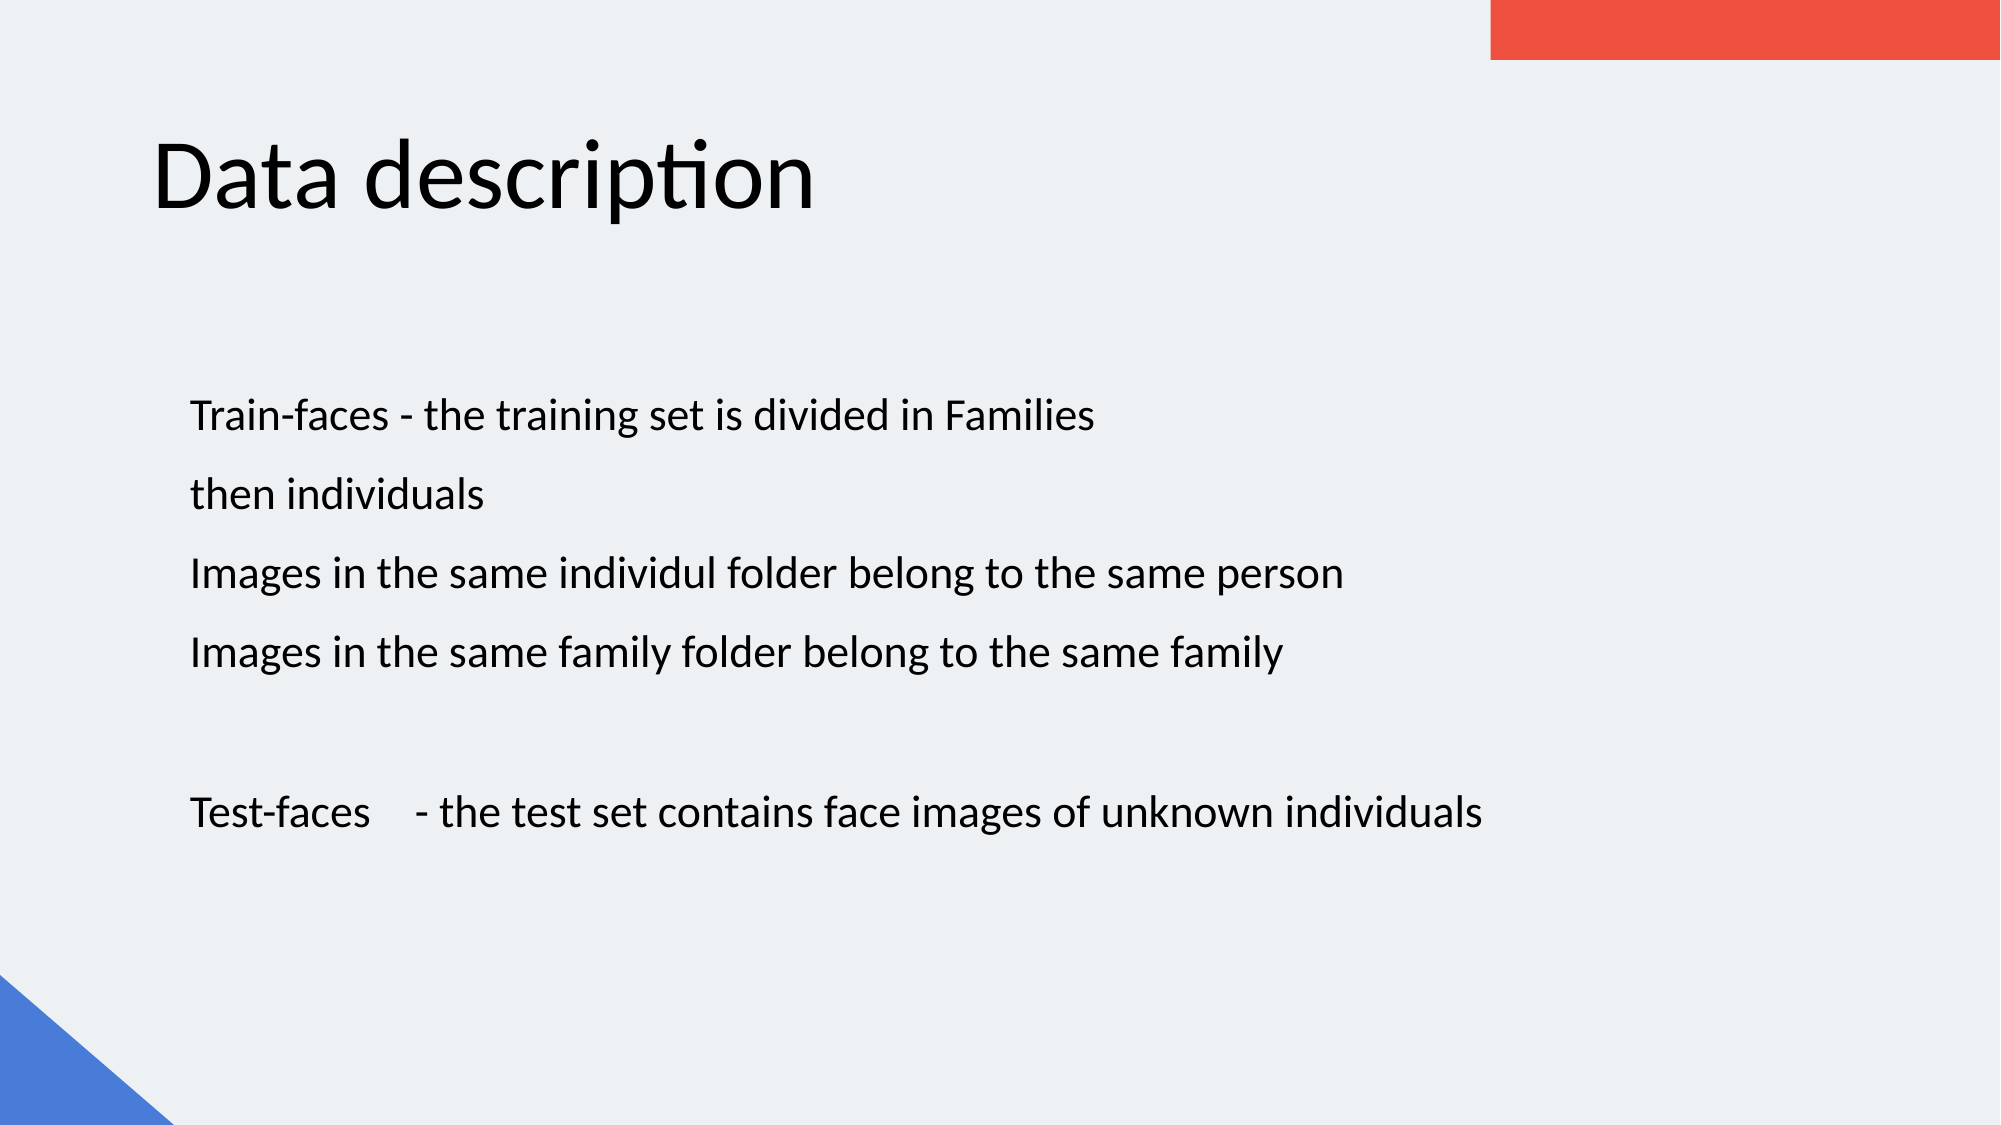

# Data description
Train-faces - the training set is divided in Families
then individuals
Images in the same individul folder belong to the same person
Images in the same family folder belong to the same family
Test-faces 	- the test set contains face images of unknown individuals